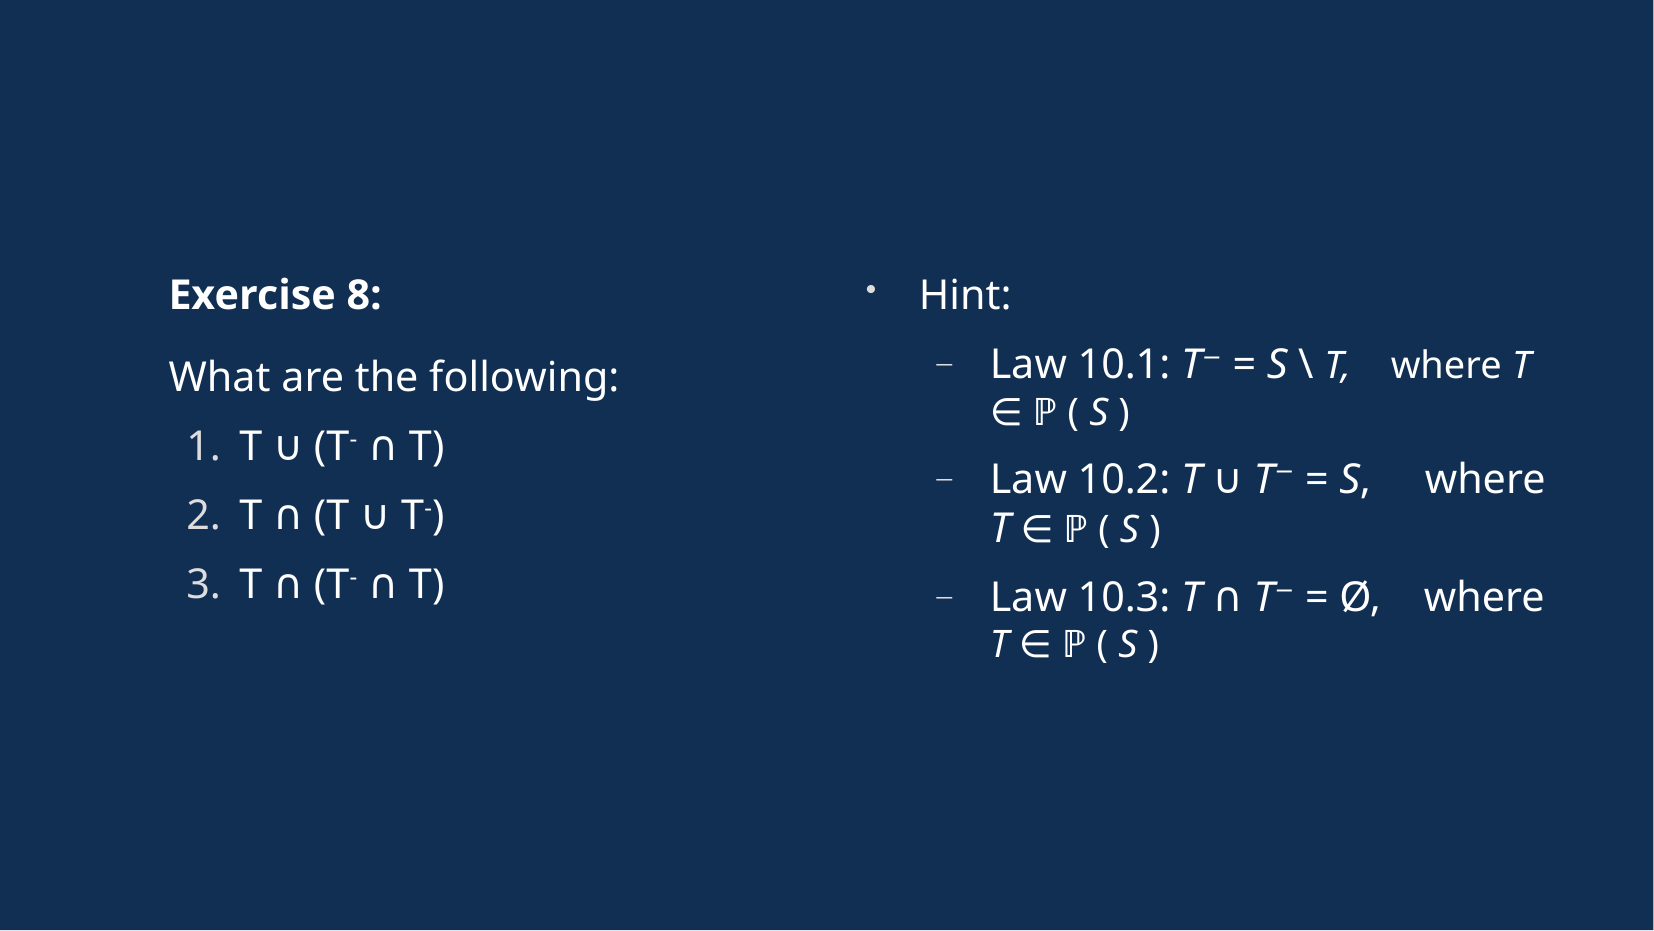

# Exercise 8:
What are the following:
T ∪ (T- ∩ T)
T ∩ (T ∪ T-)
T ∩ (T- ∩ T)
Hint:
Law 10.1: T− = S \ T, where T ∈ ℙ ( S )
Law 10.2: T ∪ T− = S, where T ∈ ℙ ( S )
Law 10.3: T ∩ T− = Ø, where T ∈ ℙ ( S )